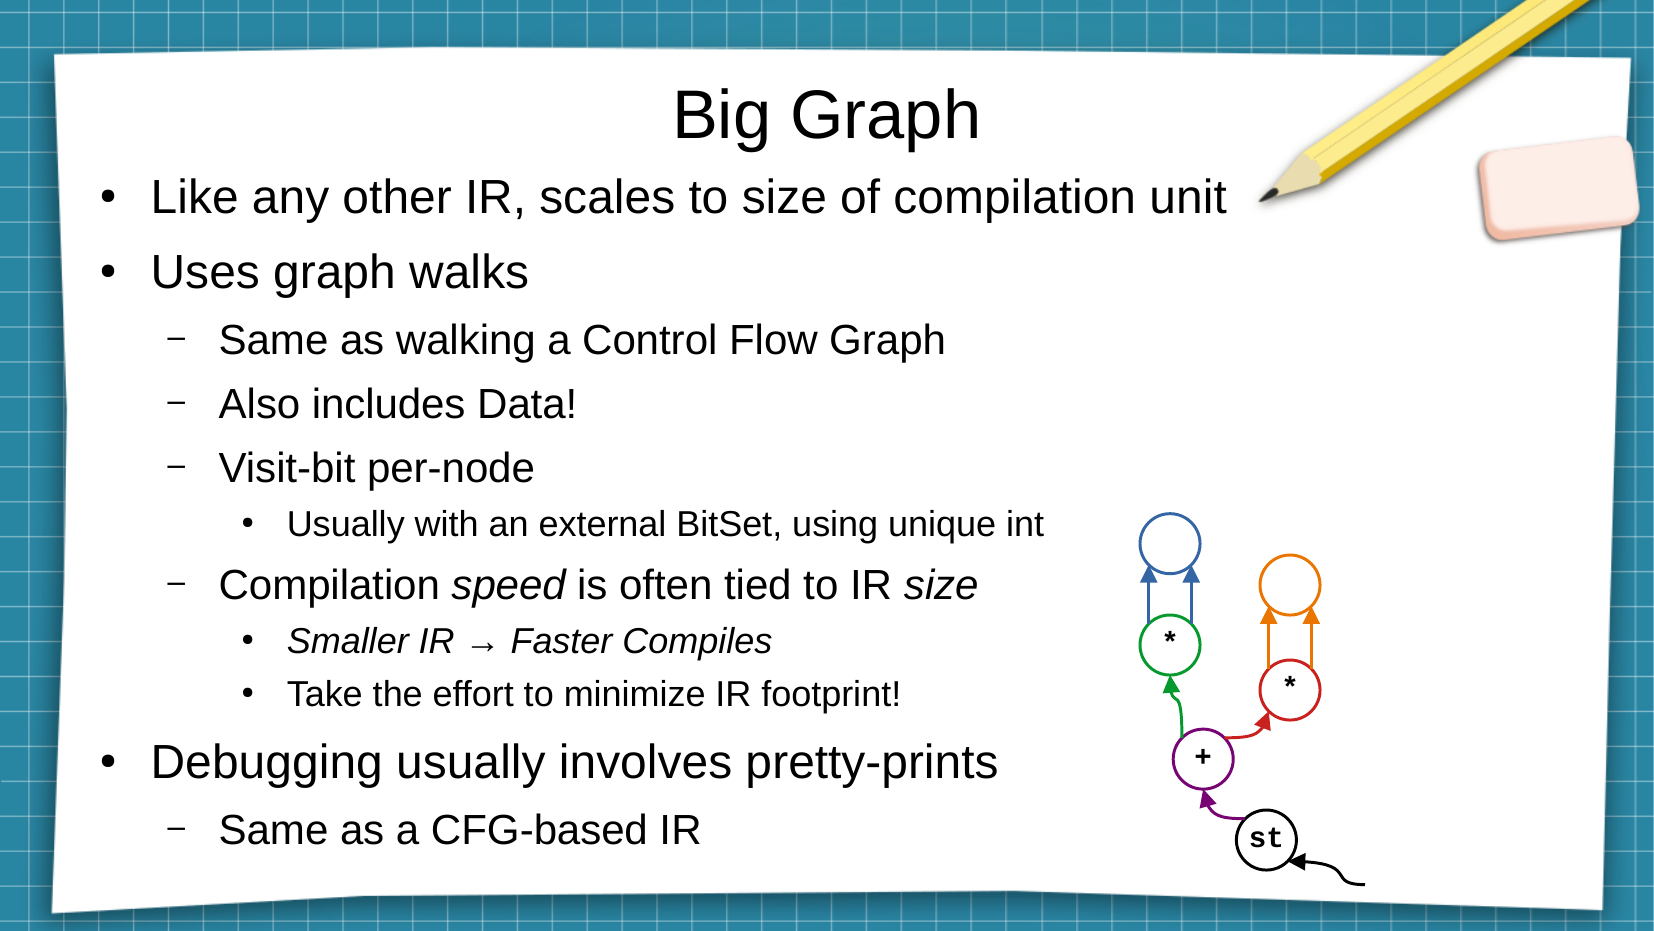

# Big Graph
Like any other IR, scales to size of compilation unit
Uses graph walks
Same as walking a Control Flow Graph
Also includes Data!
Visit-bit per-node
Usually with an external BitSet, using unique int
Compilation speed is often tied to IR size
Smaller IR → Faster Compiles
Take the effort to minimize IR footprint!
Debugging usually involves pretty-prints
Same as a CFG-based IR
*
*
+
st